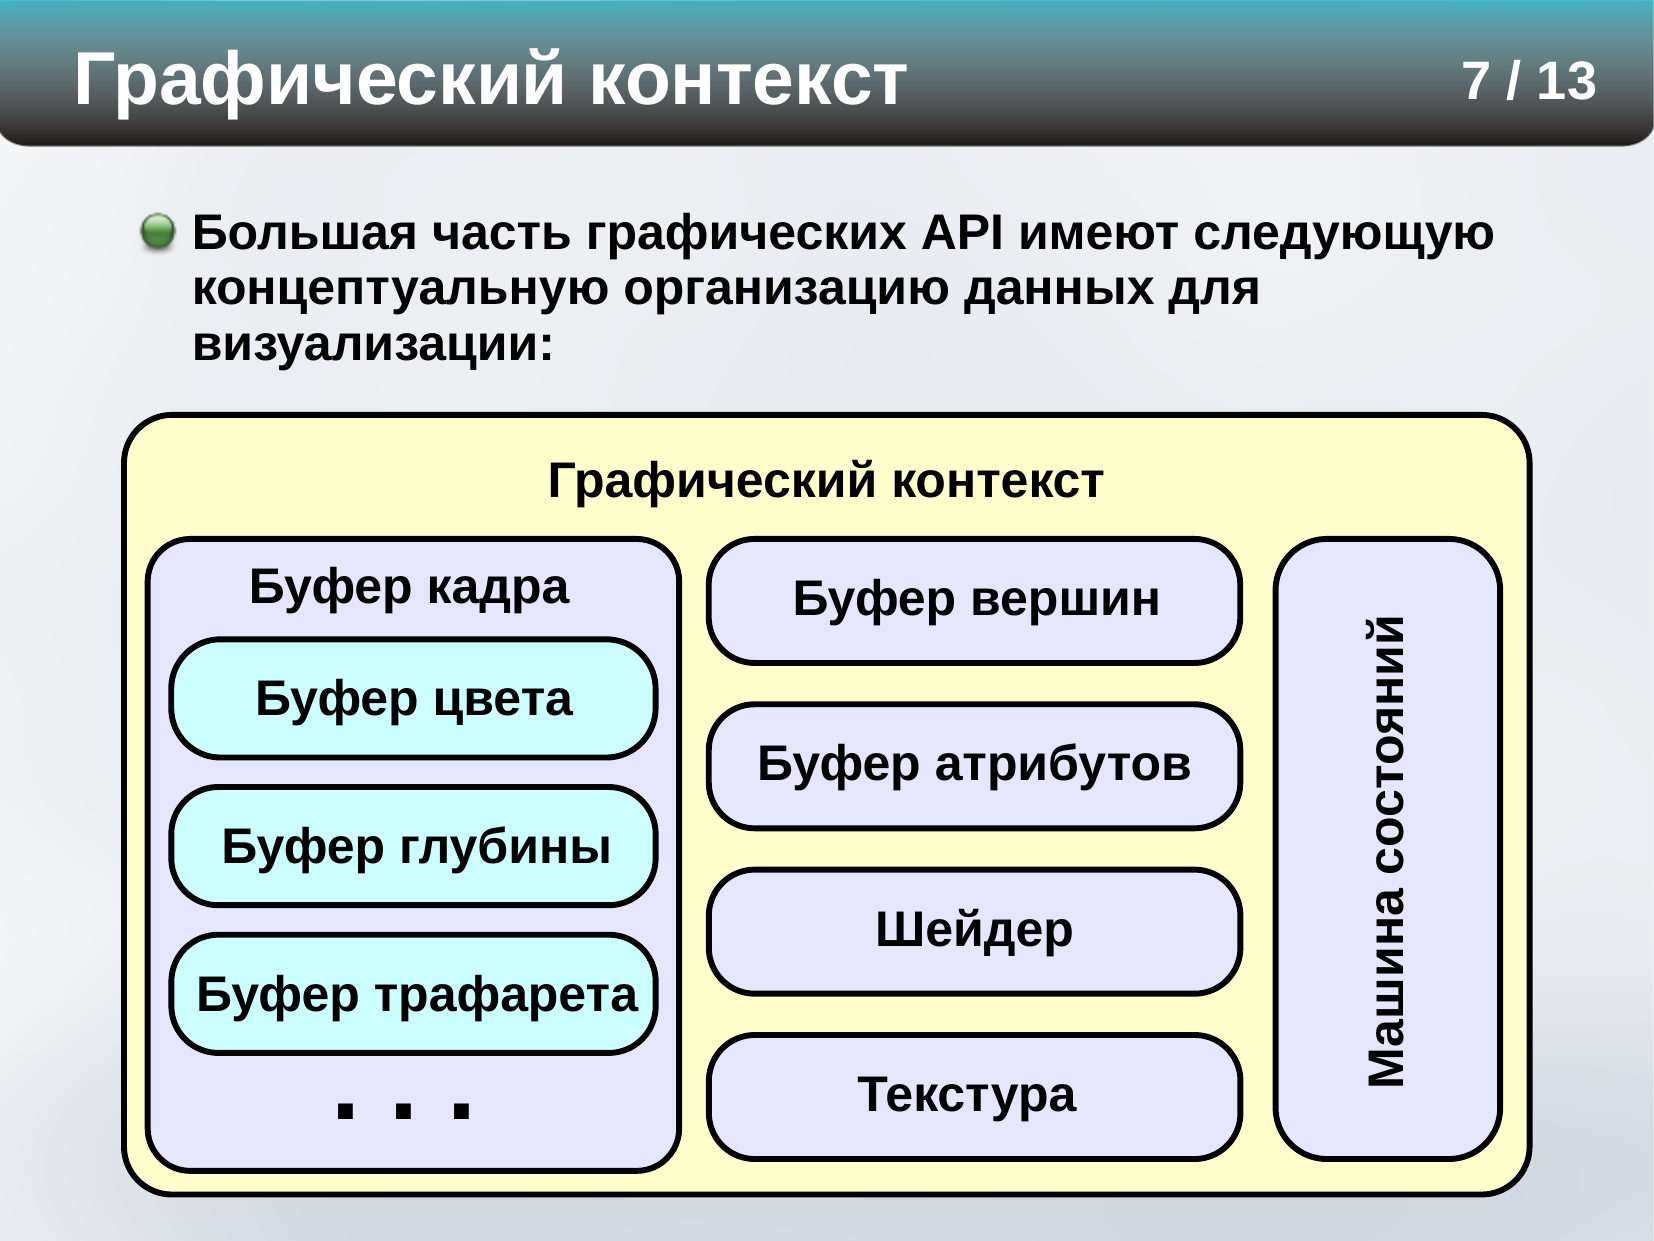

Графический контекст
Большая часть графических API имеют следующую концептуальную организацию данных для визуализации:
Графический контекст
Буфер кадра
Буфер вершин
Буфер цвета
Буфер атрибутов
Буфер глубины
Машина состояний
Шейдер
Буфер трафарета
. . .
Текстура